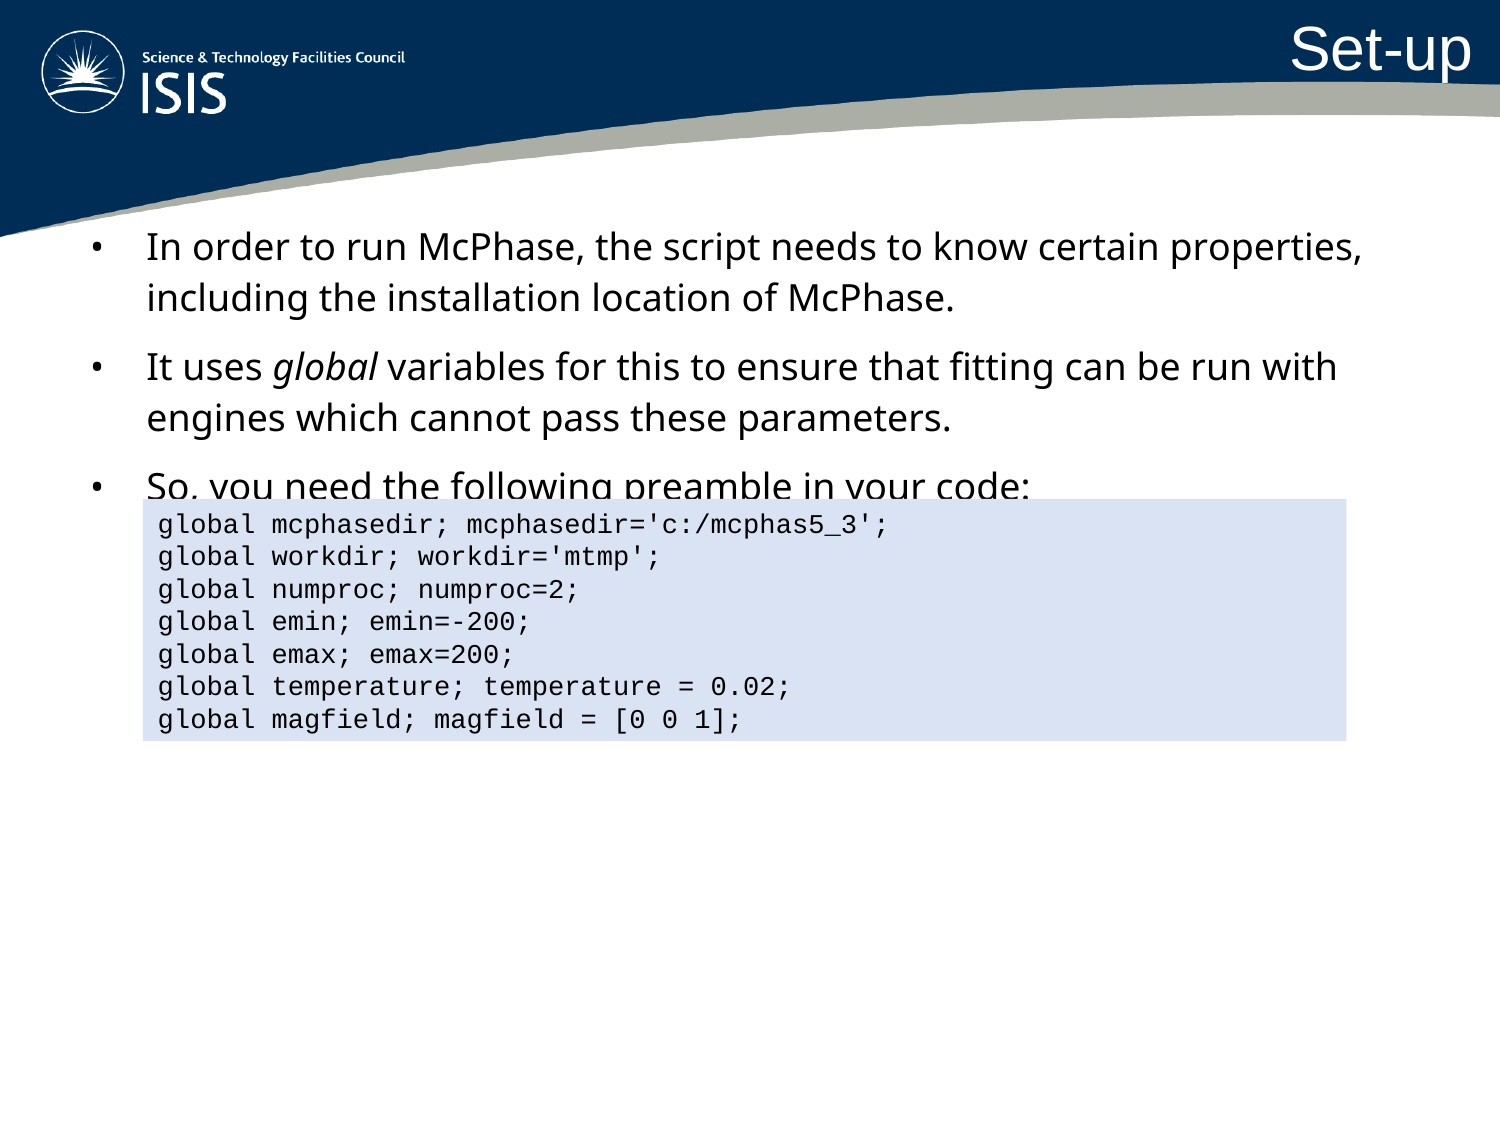

Set-up
# In order to run McPhase, the script needs to know certain properties, including the installation location of McPhase.
It uses global variables for this to ensure that fitting can be run with engines which cannot pass these parameters.
So, you need the following preamble in your code:
global mcphasedir; mcphasedir='c:/mcphas5_3';
global workdir; workdir='mtmp';
global numproc; numproc=2;
global emin; emin=-200;
global emax; emax=200;
global temperature; temperature = 0.02;
global magfield; magfield = [0 0 1];